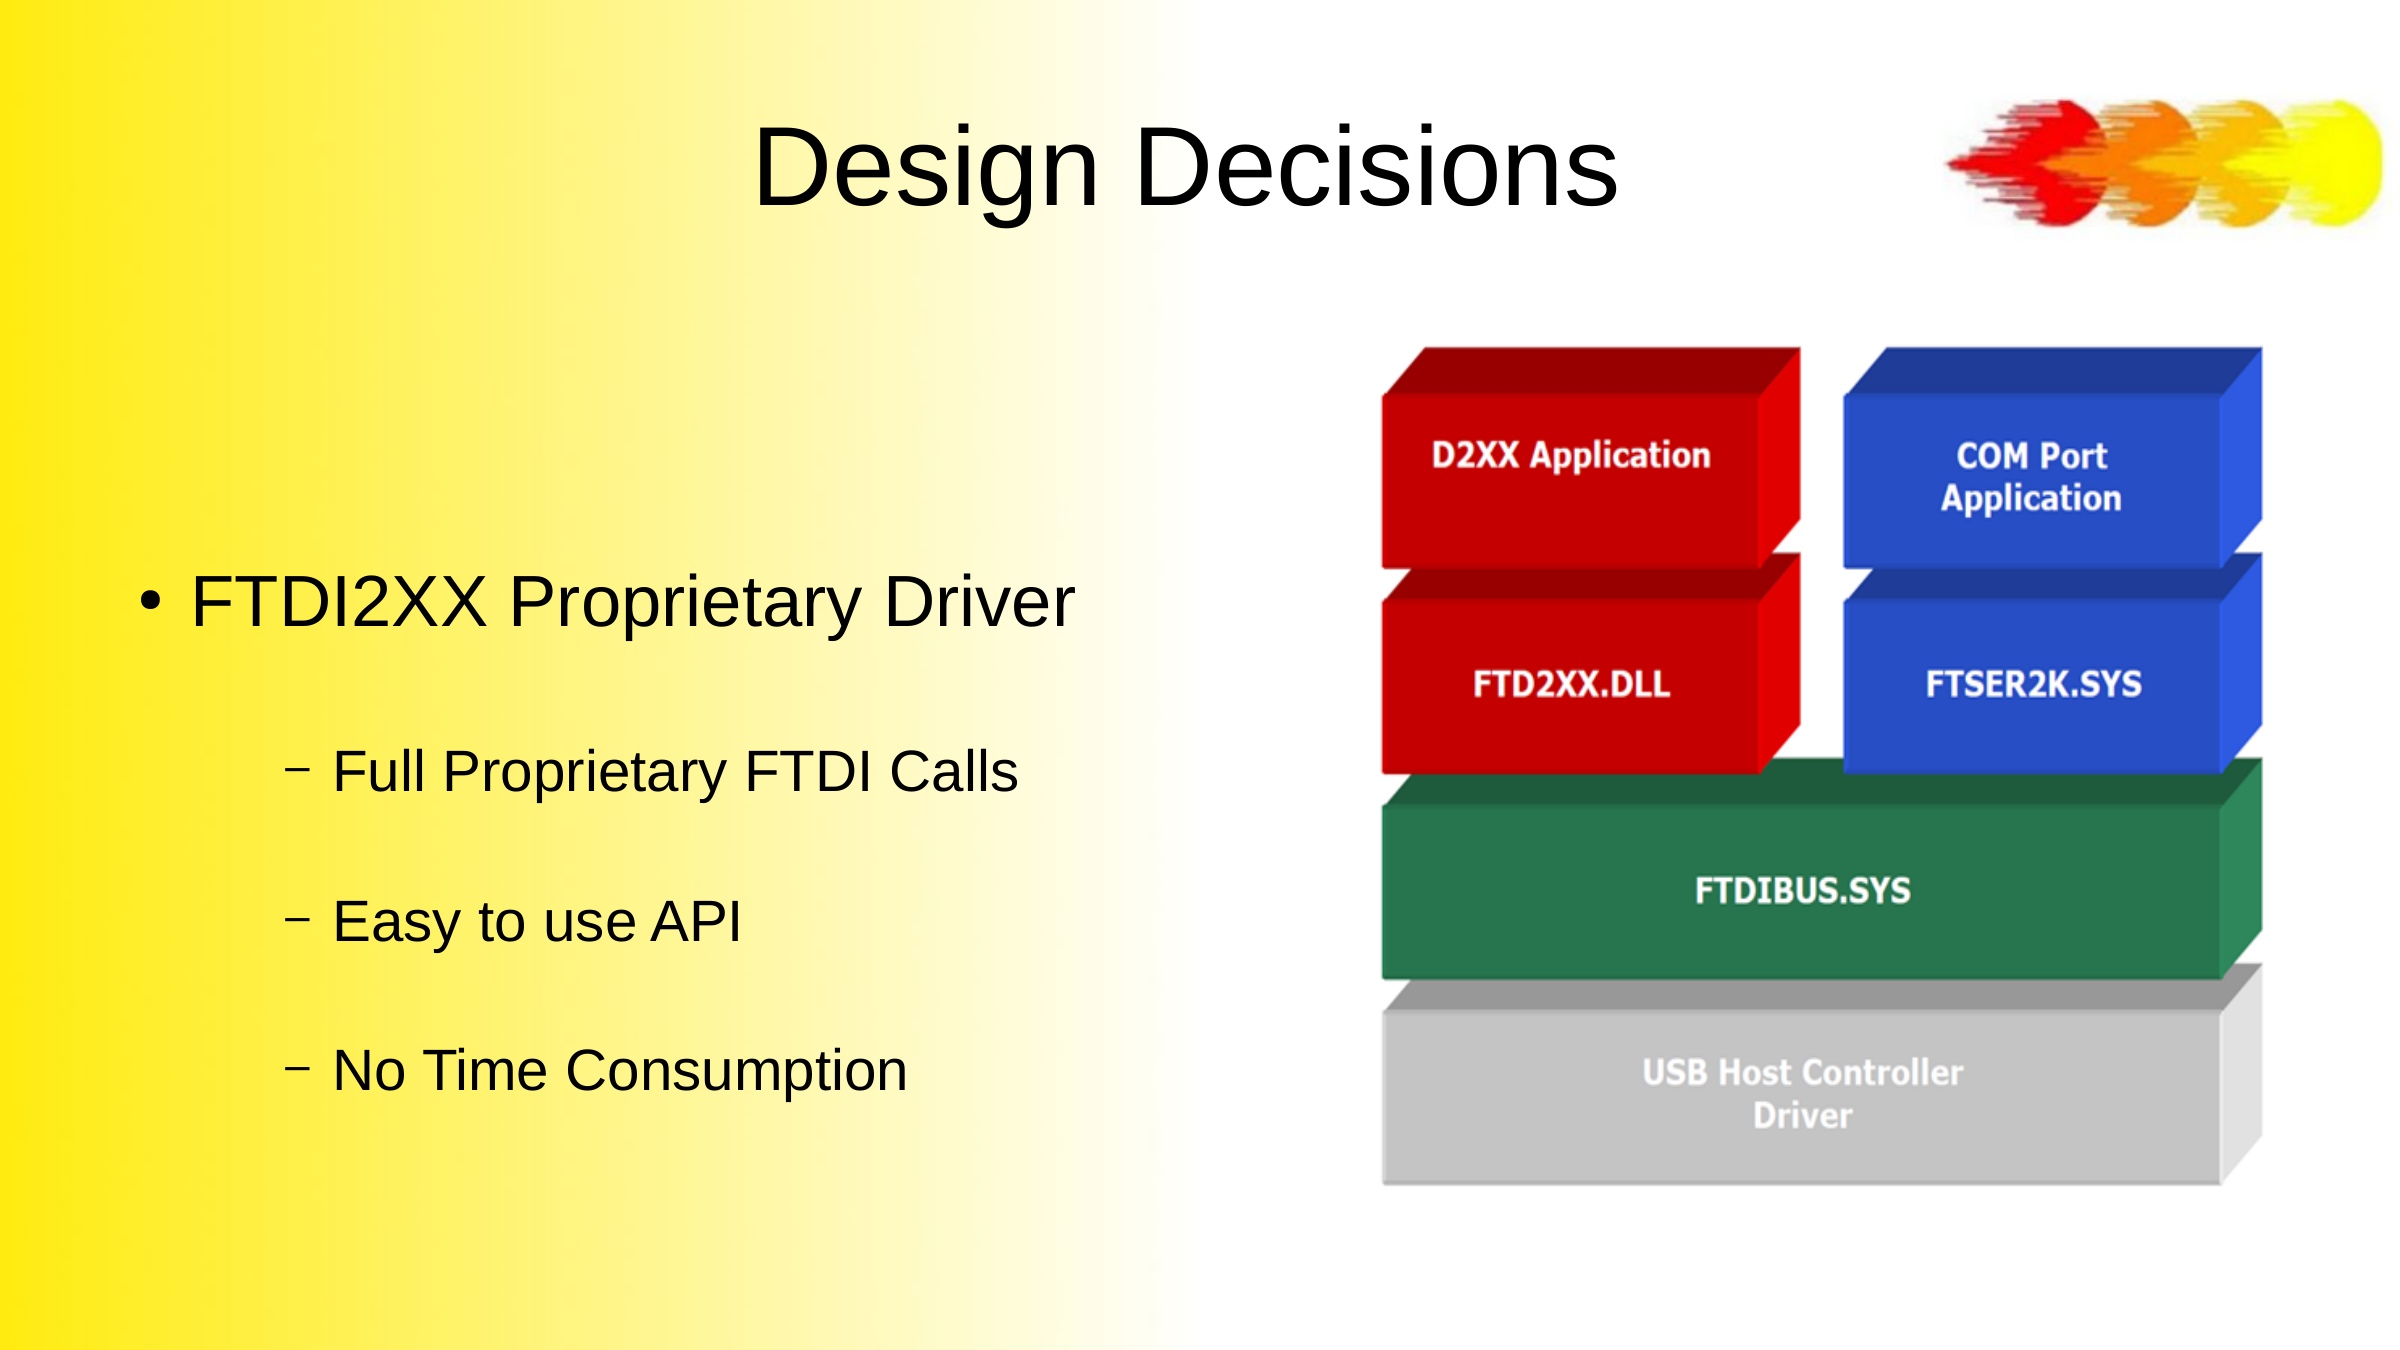

# Design Decisions
FTDI2XX Proprietary Driver
Full Proprietary FTDI Calls
Easy to use API
No Time Consumption